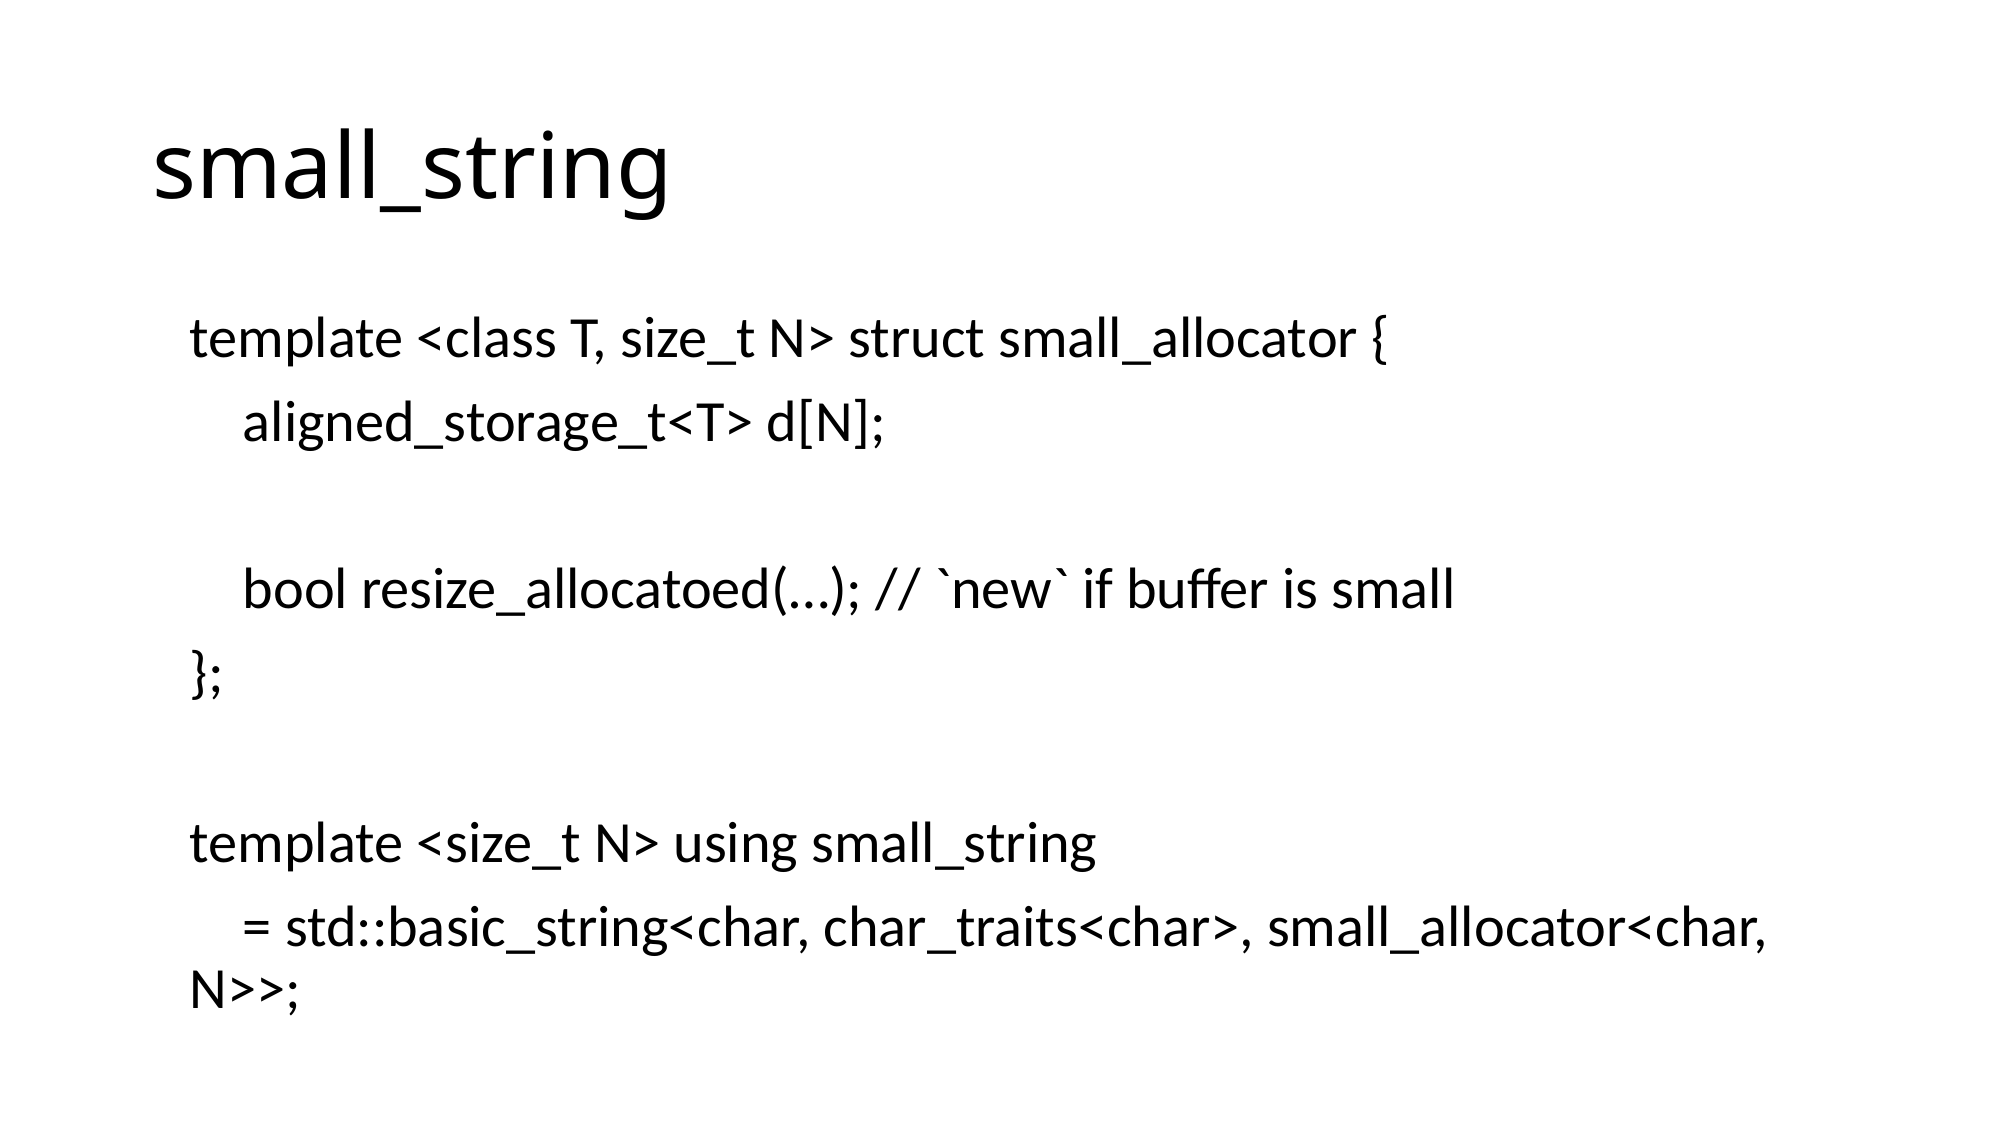

# small_string
template <class T, size_t N> struct small_allocator {
 aligned_storage_t<T> d[N];
 bool resize_allocatoed(…); // `new` if buffer is small
};
template <size_t N> using small_string
 = std::basic_string<char, char_traits<char>, small_allocator<char, N>>;